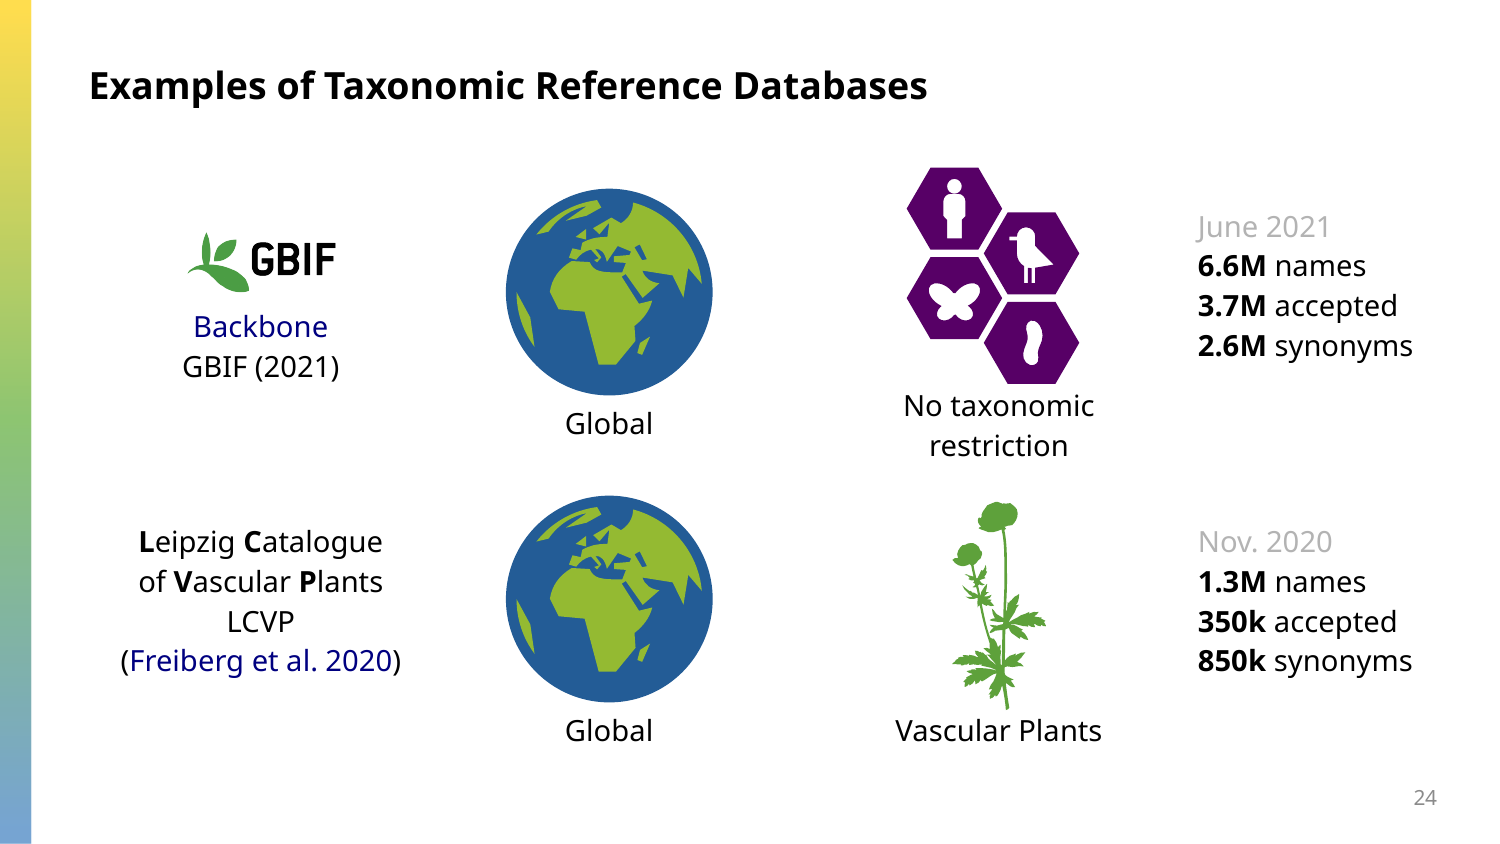

# Examples of Taxonomic Reference Databases
Global
Backbone
GBIF (2021)
June 2021
6.6M names
3.7M accepted
2.6M synonyms
No taxonomic restriction
Global
Vascular Plants
Nov. 2020
1.3M names
350k accepted
850k synonyms
Leipzig Catalogue
of Vascular Plants
LCVP
(Freiberg et al. 2020)
24